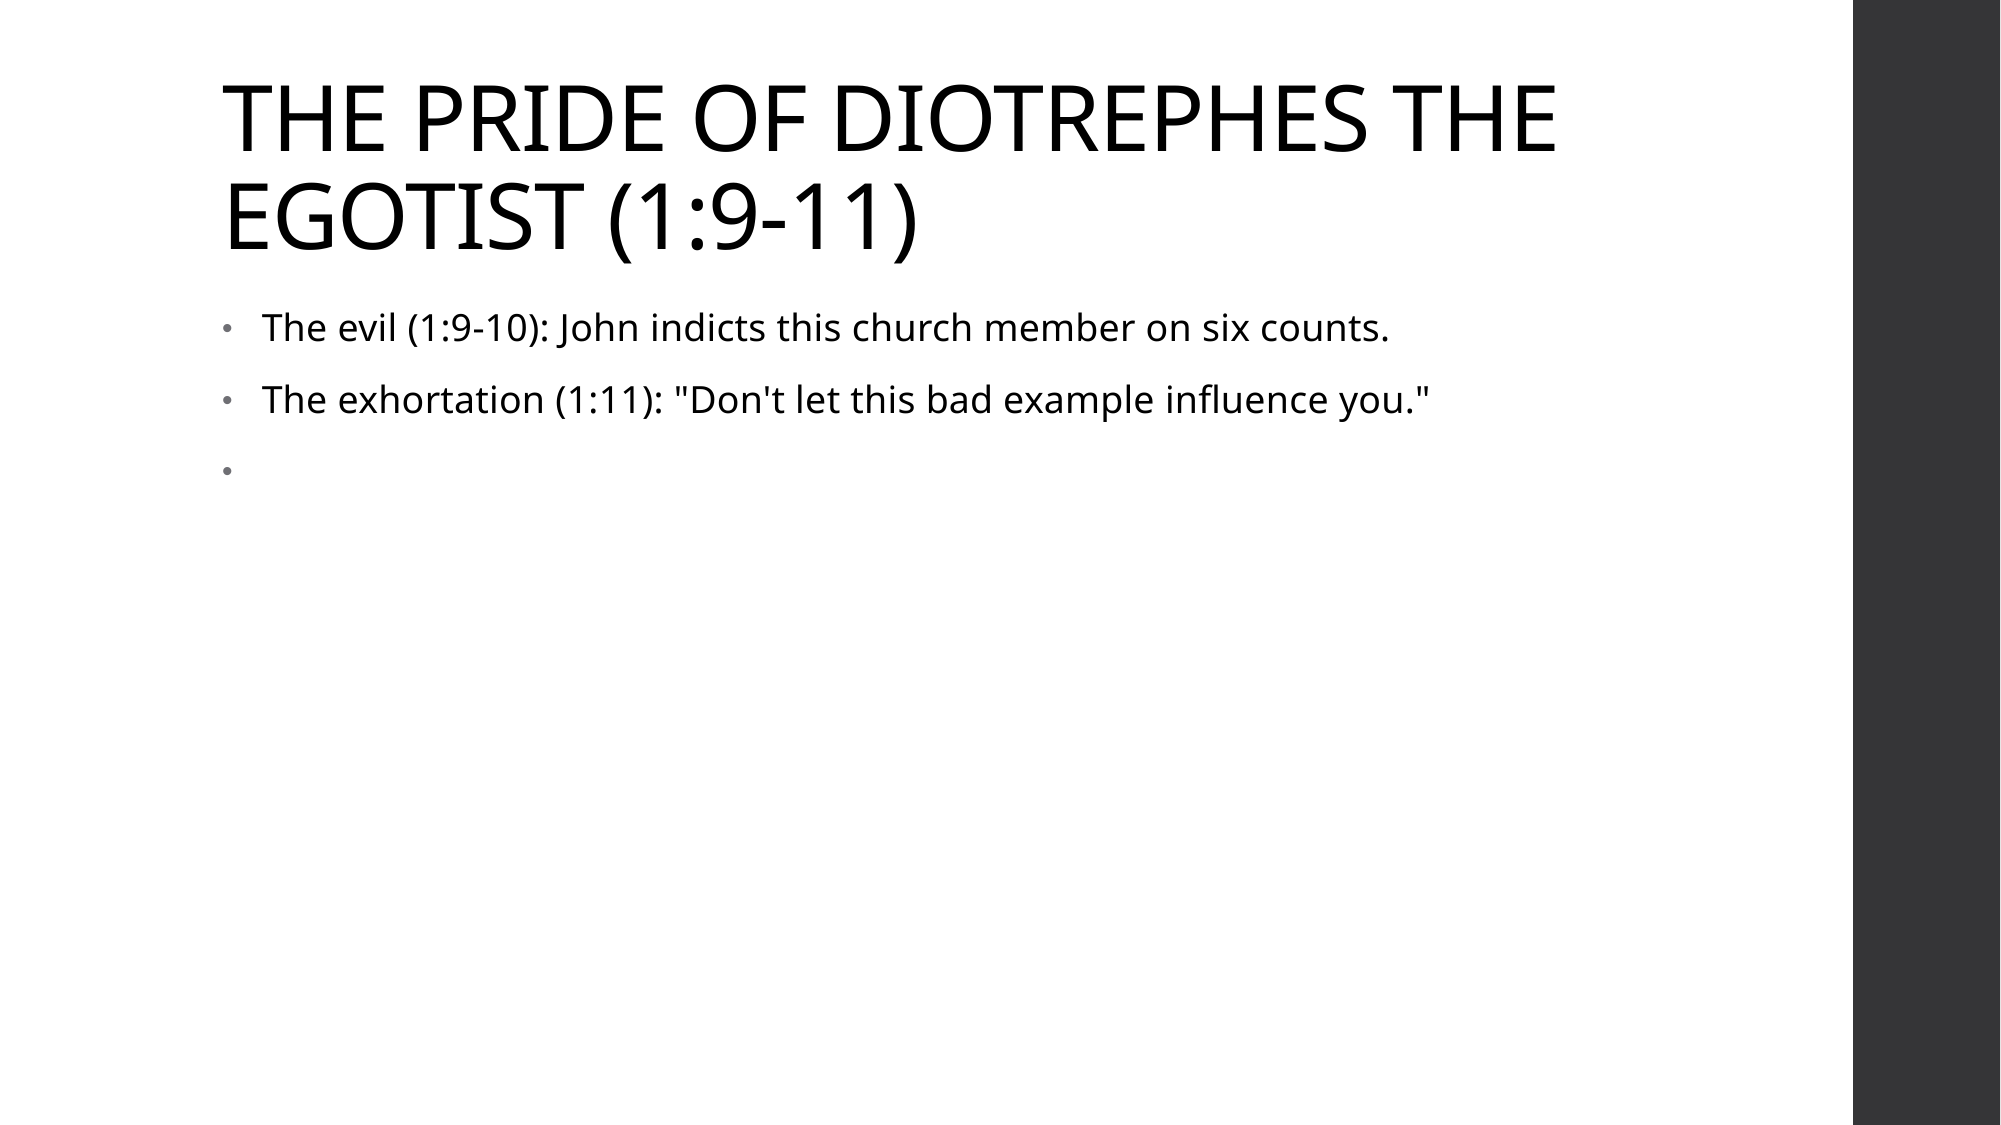

# THE PRIDE OF DIOTREPHES THE EGOTIST (1:9-11)
 The evil (1:9-10): John indicts this church member on six counts.
 The exhortation (1:11): "Don't let this bad example influence you."